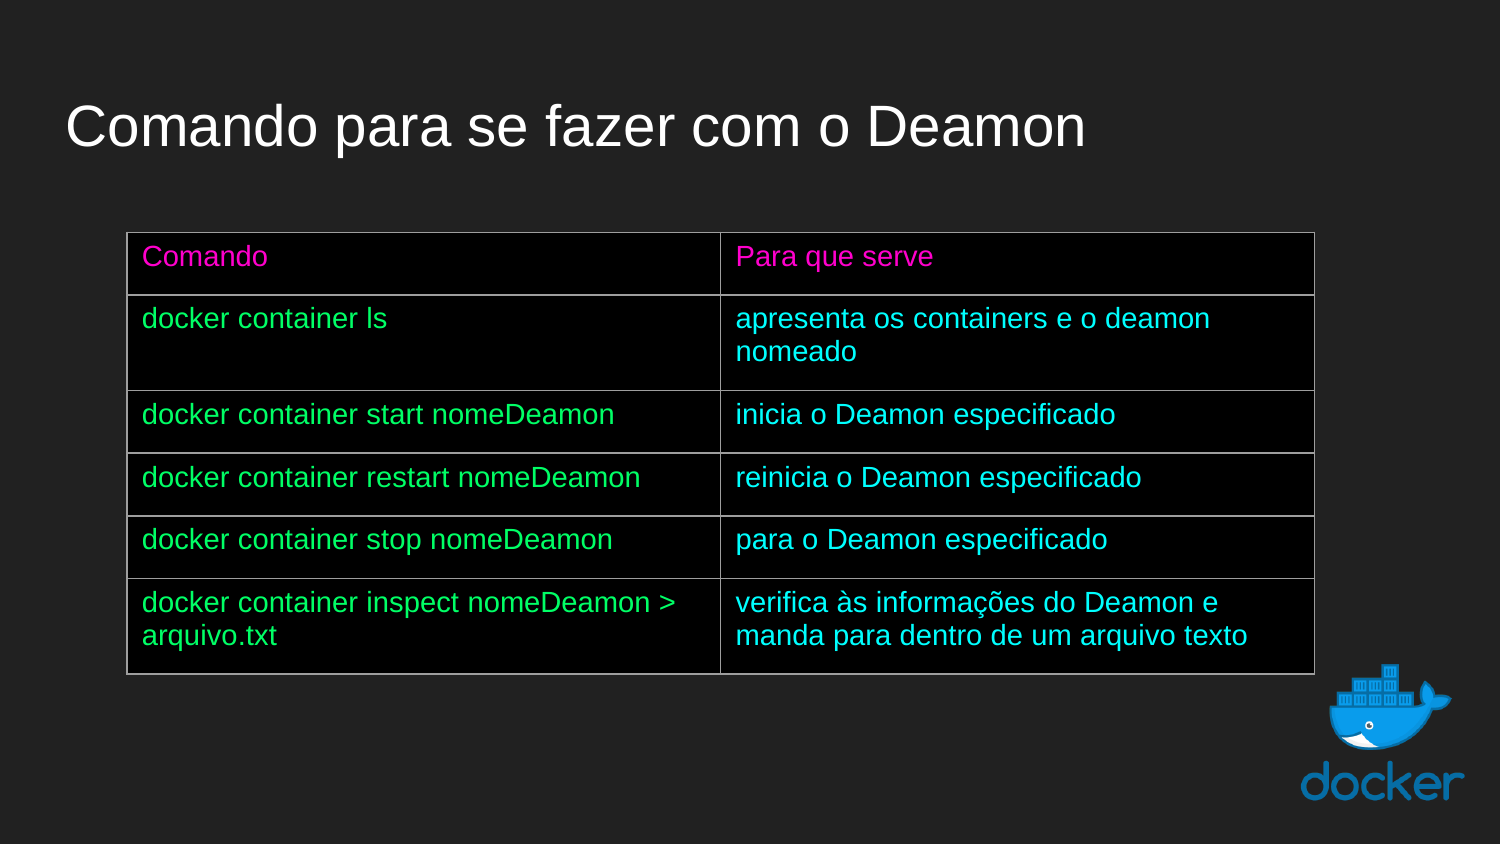

Comando para se fazer com o Deamon
| Comando | Para que serve |
| --- | --- |
| docker container ls | apresenta os containers e o deamon nomeado |
| docker container start nomeDeamon | inicia o Deamon especificado |
| docker container restart nomeDeamon | reinicia o Deamon especificado |
| docker container stop nomeDeamon | para o Deamon especificado |
| docker container inspect nomeDeamon > arquivo.txt | verifica às informações do Deamon e manda para dentro de um arquivo texto |